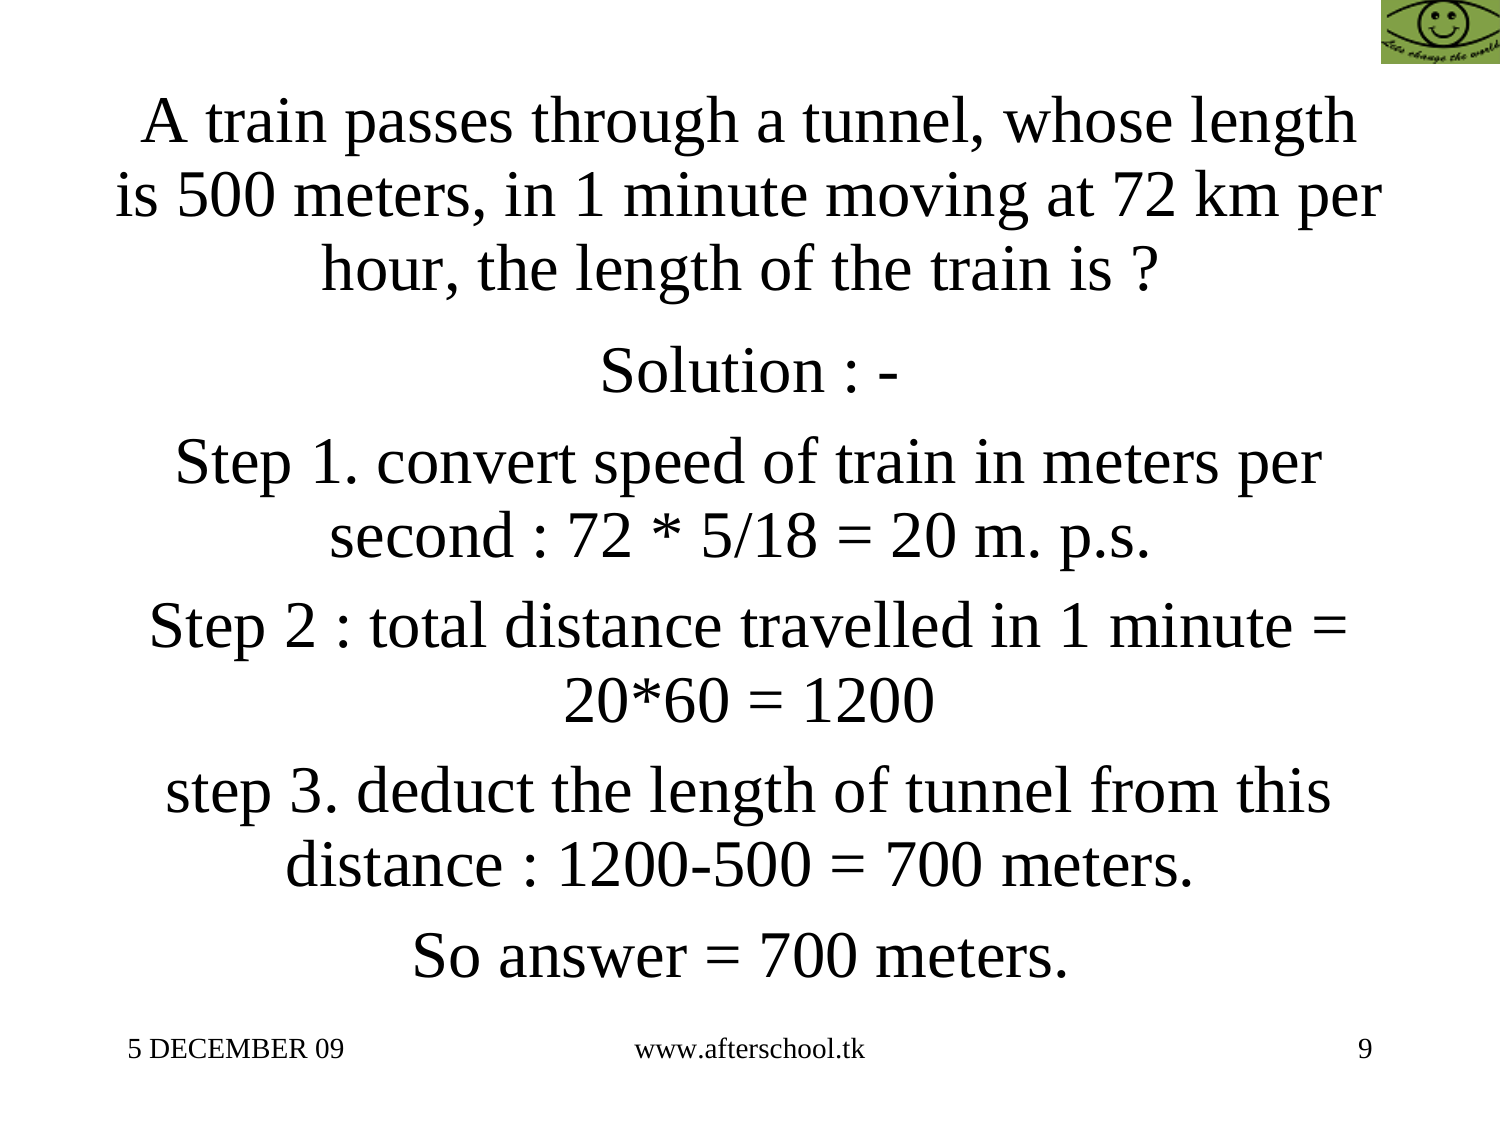

# A train passes through a tunnel, whose length is 500 meters, in 1 minute moving at 72 km per hour, the length of the train is ?
Solution : -
Step 1. convert speed of train in meters per second : 72 * 5/18 = 20 m. p.s.
Step 2 : total distance travelled in 1 minute = 20*60 = 1200
step 3. deduct the length of tunnel from this distance : 1200-500 = 700 meters.
So answer = 700 meters.
MFI Seminar Jain PG College
AFTERSCHOOOL centre for social entrepreneurship
9